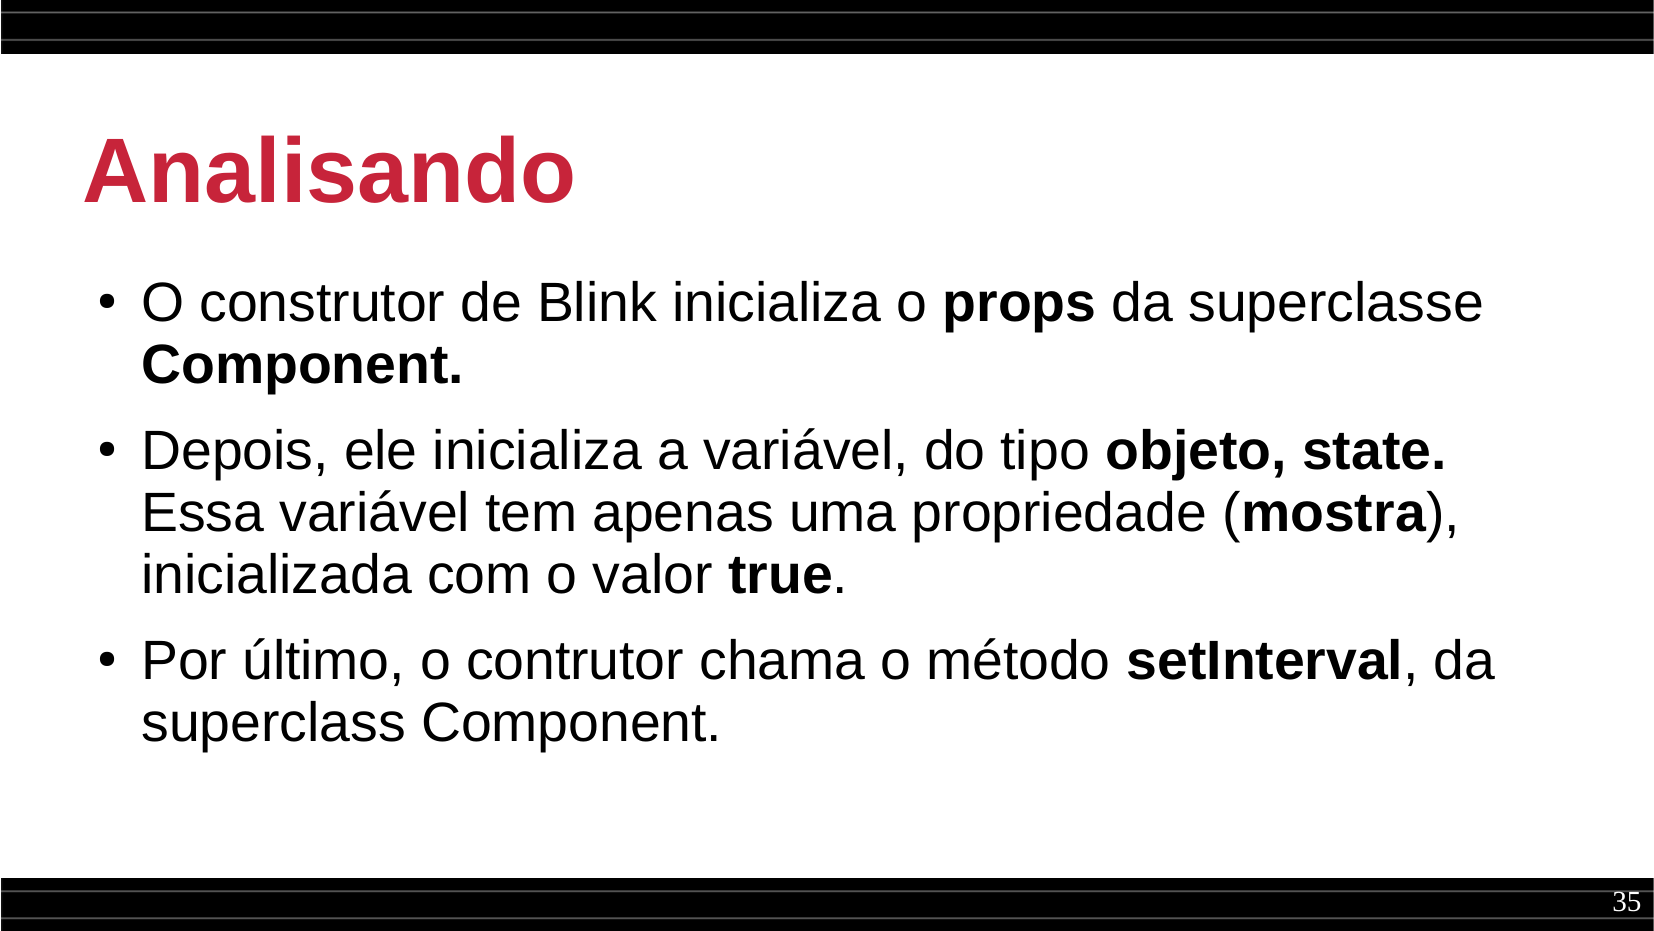

# Analisando
O construtor de Blink inicializa o props da superclasse Component.
Depois, ele inicializa a variável, do tipo objeto, state. Essa variável tem apenas uma propriedade (mostra), inicializada com o valor true.
Por último, o contrutor chama o método setInterval, da superclass Component.